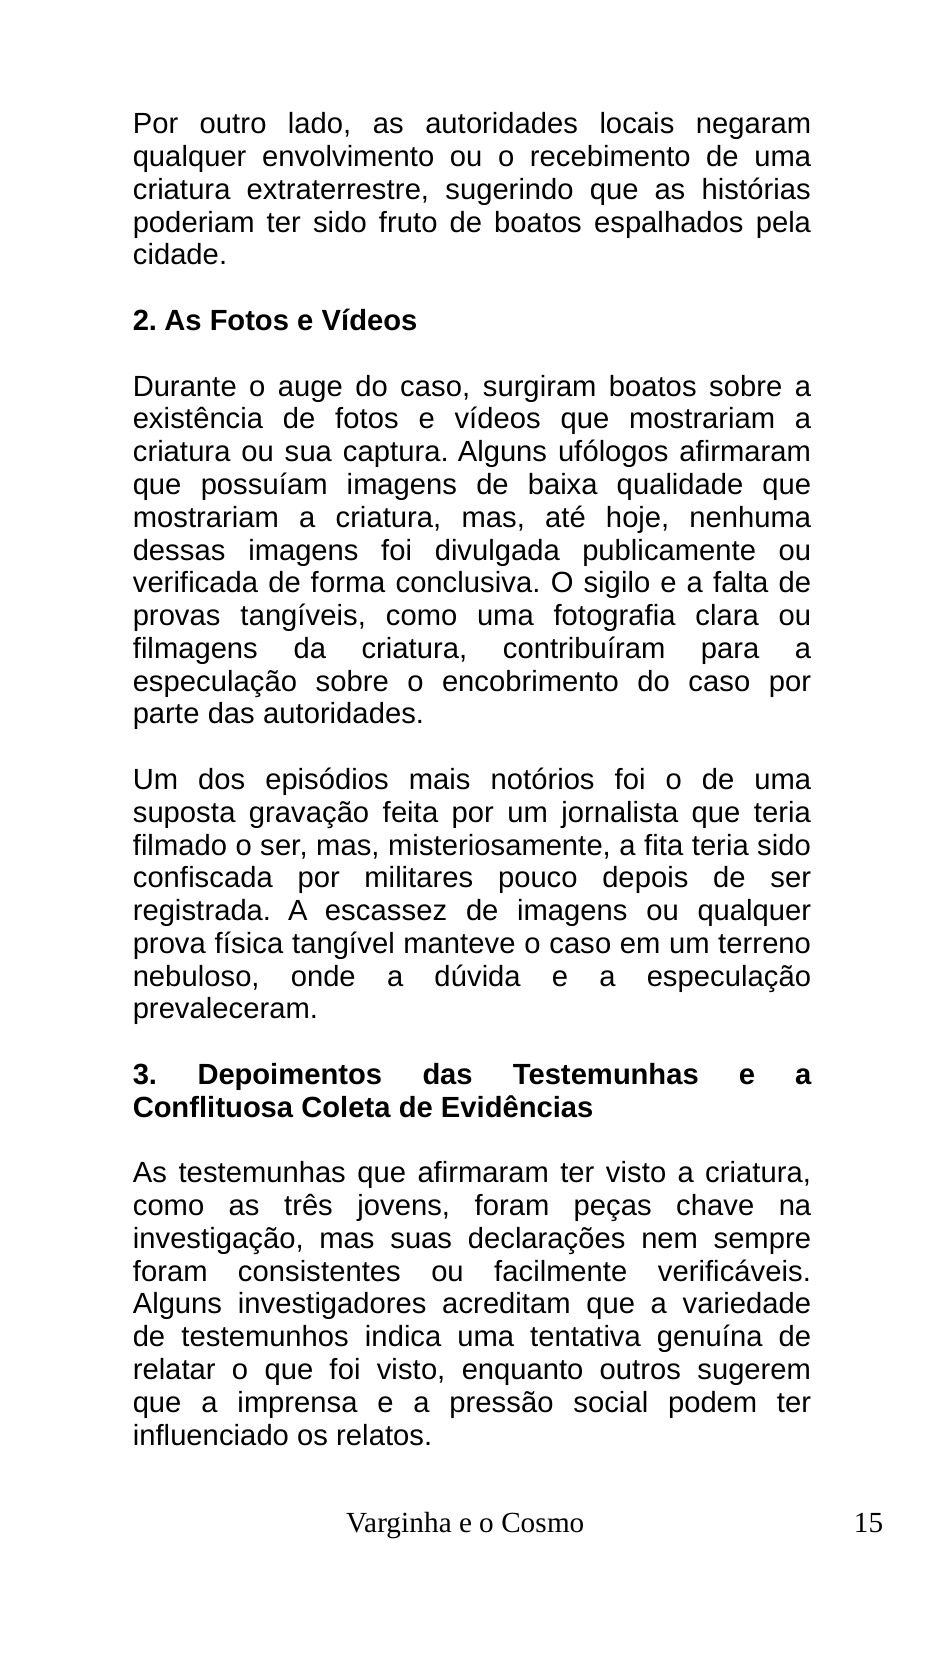

Por outro lado, as autoridades locais negaram qualquer envolvimento ou o recebimento de uma criatura extraterrestre, sugerindo que as histórias poderiam ter sido fruto de boatos espalhados pela cidade.
2. As Fotos e Vídeos
Durante o auge do caso, surgiram boatos sobre a existência de fotos e vídeos que mostrariam a criatura ou sua captura. Alguns ufólogos afirmaram que possuíam imagens de baixa qualidade que mostrariam a criatura, mas, até hoje, nenhuma dessas imagens foi divulgada publicamente ou verificada de forma conclusiva. O sigilo e a falta de provas tangíveis, como uma fotografia clara ou filmagens da criatura, contribuíram para a especulação sobre o encobrimento do caso por parte das autoridades.
Um dos episódios mais notórios foi o de uma suposta gravação feita por um jornalista que teria filmado o ser, mas, misteriosamente, a fita teria sido confiscada por militares pouco depois de ser registrada. A escassez de imagens ou qualquer prova física tangível manteve o caso em um terreno nebuloso, onde a dúvida e a especulação prevaleceram.
3. Depoimentos das Testemunhas e a Conflituosa Coleta de Evidências
As testemunhas que afirmaram ter visto a criatura, como as três jovens, foram peças chave na investigação, mas suas declarações nem sempre foram consistentes ou facilmente verificáveis. Alguns investigadores acreditam que a variedade de testemunhos indica uma tentativa genuína de relatar o que foi visto, enquanto outros sugerem que a imprensa e a pressão social podem ter influenciado os relatos.
Varginha e o Cosmo
15